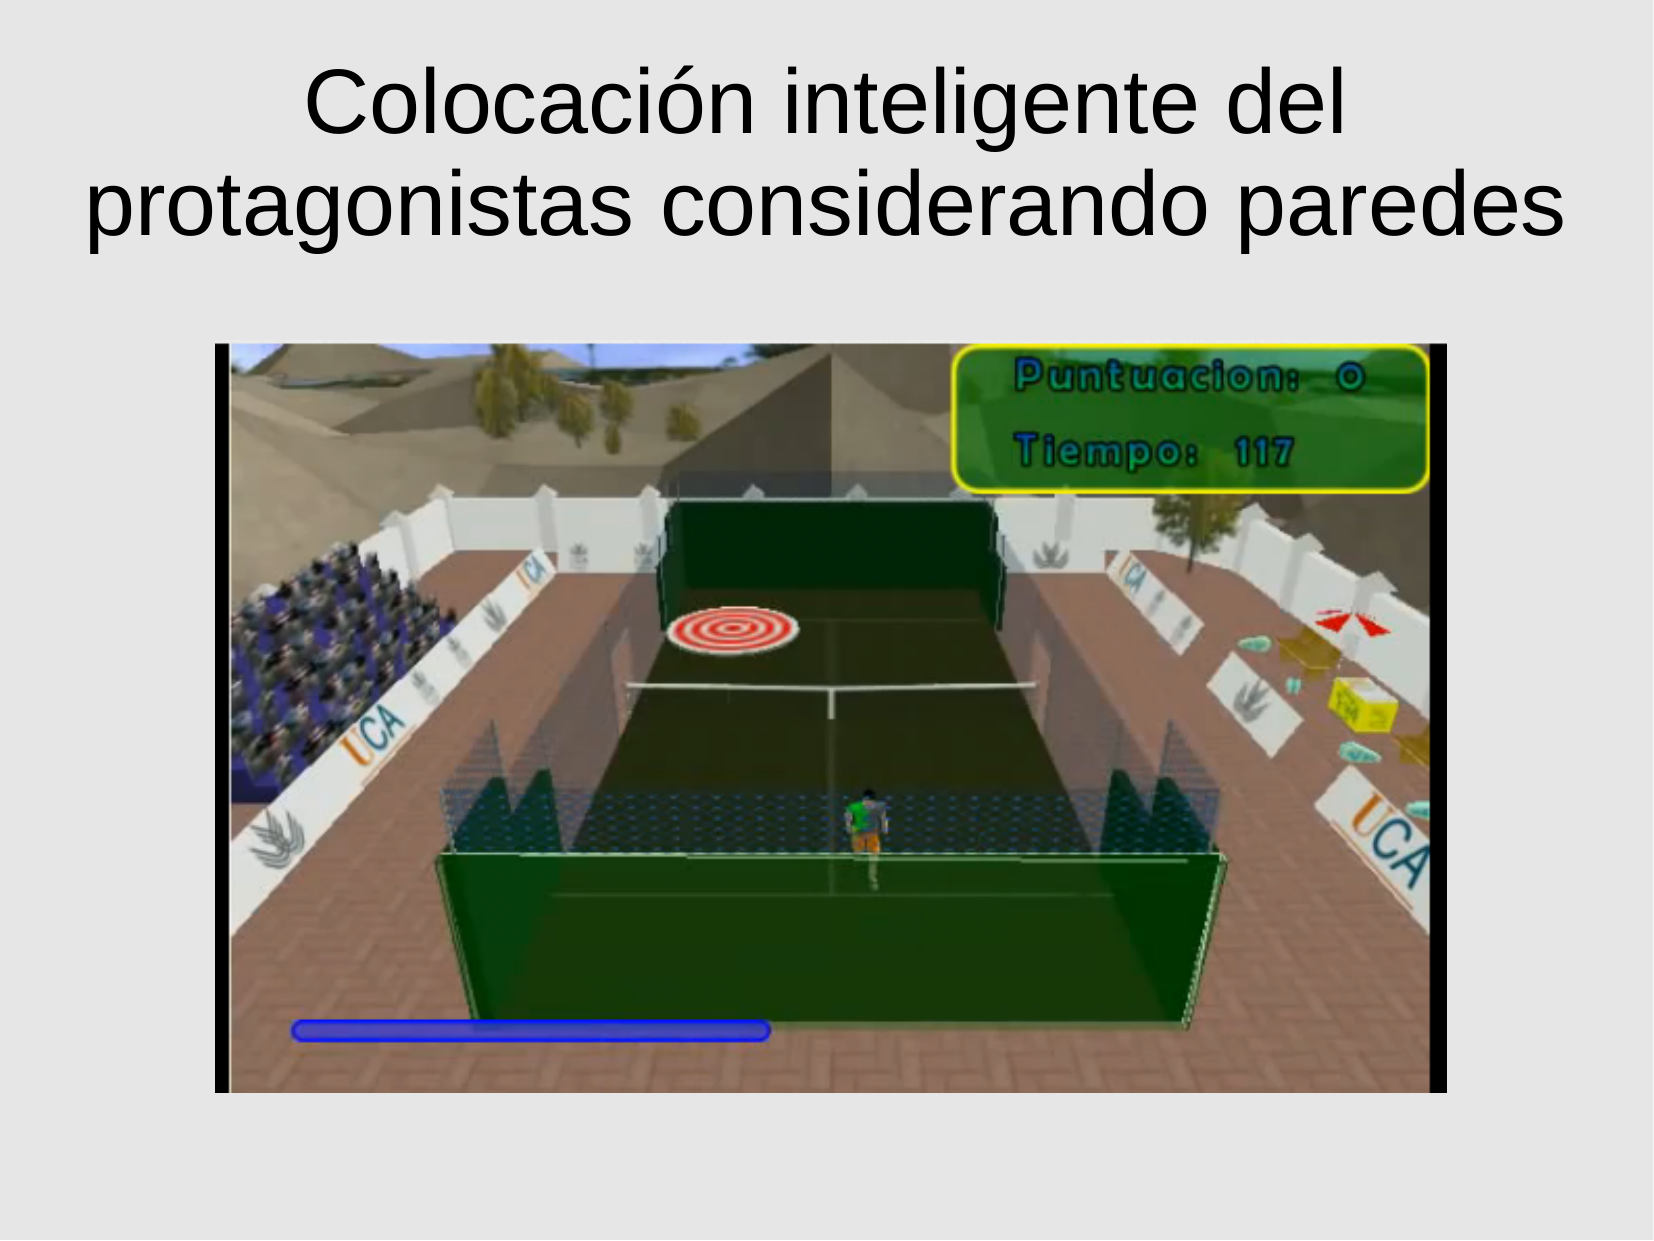

# Colocación inteligente del protagonistas considerando paredes